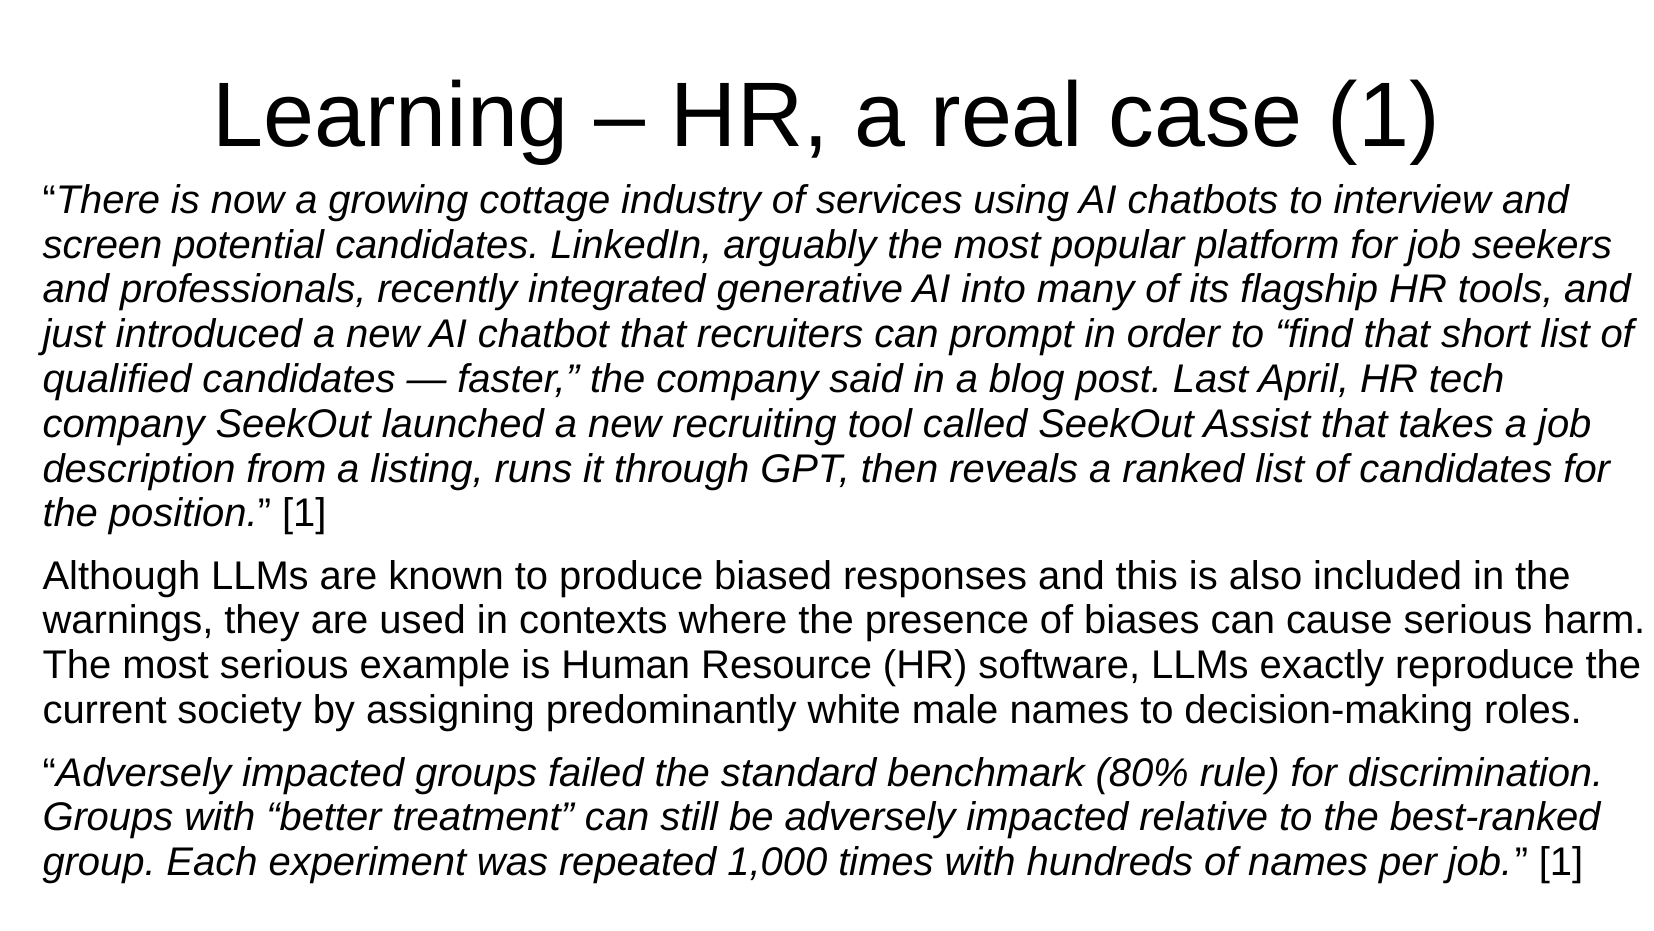

# Learning – HR, a real case (1)
“There is now a growing cottage industry of services using AI chatbots to interview and screen potential candidates. LinkedIn, arguably the most popular platform for job seekers and professionals, recently integrated generative AI into many of its flagship HR tools, and just introduced a new AI chatbot that recruiters can prompt in order to “find that short list of qualified candidates — faster,” the company said in a blog post. Last April, HR tech company SeekOut launched a new recruiting tool called SeekOut Assist that takes a job description from a listing, runs it through GPT, then reveals a ranked list of candidates for the position.” [1]
Although LLMs are known to produce biased responses and this is also included in the warnings, they are used in contexts where the presence of biases can cause serious harm. The most serious example is Human Resource (HR) software, LLMs exactly reproduce the current society by assigning predominantly white male names to decision-making roles.
“Adversely impacted groups failed the standard benchmark (80% rule) for discrimination. Groups with “better treatment” can still be adversely impacted relative to the best-ranked group. Each experiment was repeated 1,000 times with hundreds of names per job.” [1]